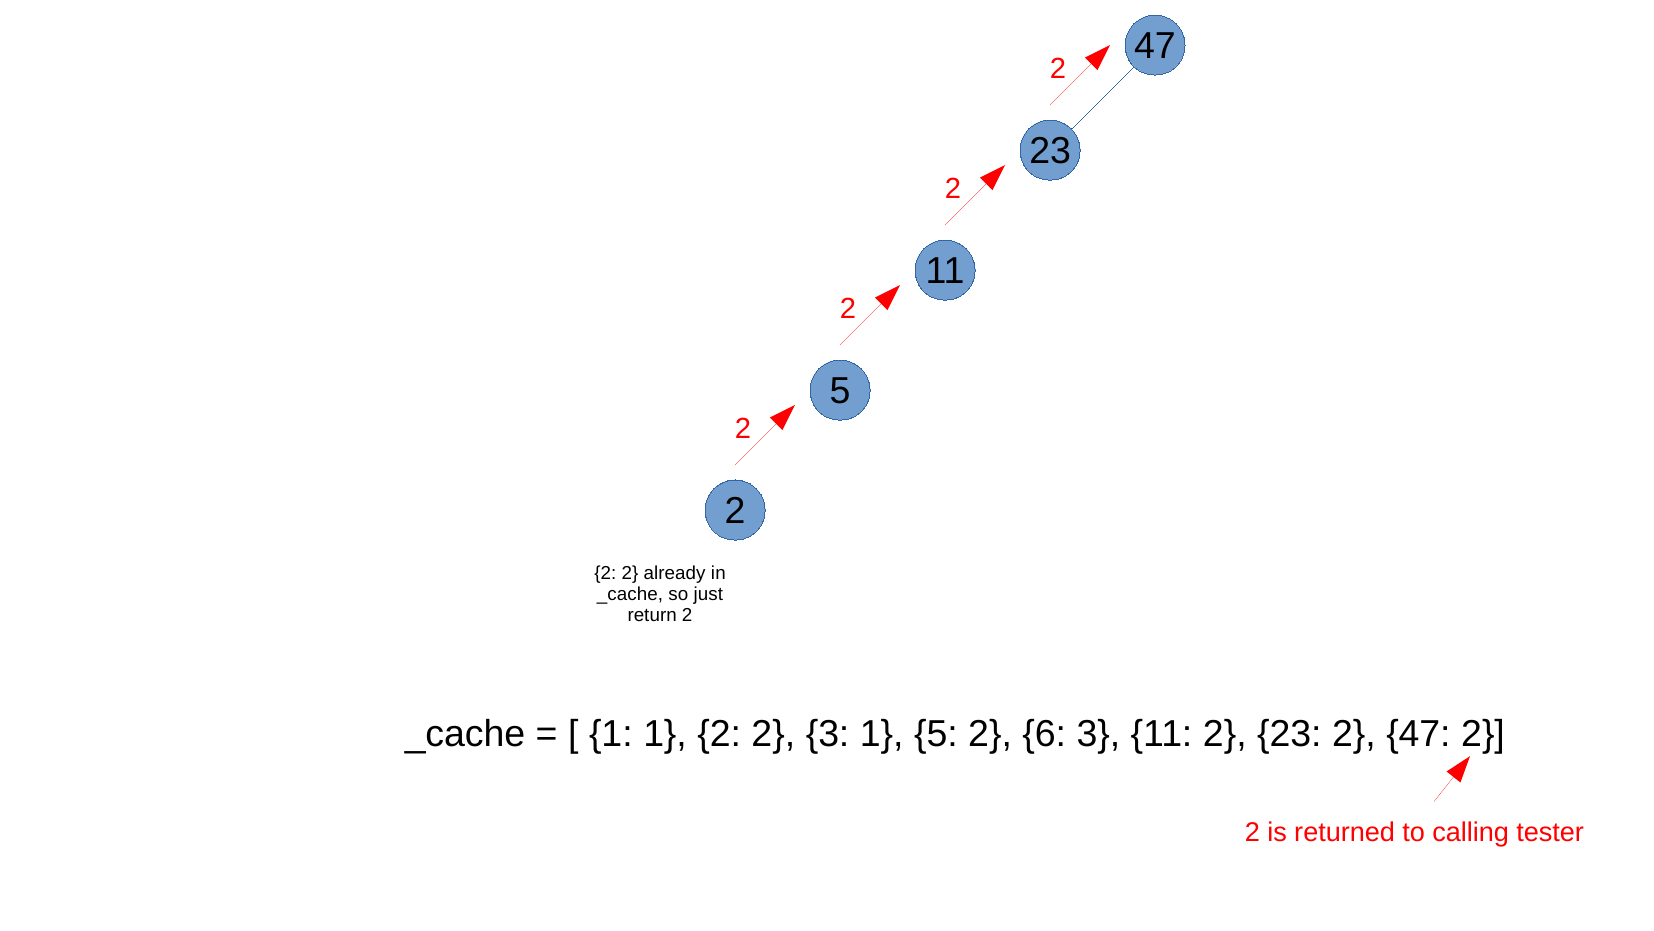

47
2
23
23
2
23
11
2
23
5
2
23
2
{2: 2} already in _cache, so just return 2
_cache = [ {1: 1}, {2: 2}, {3: 1}, {5: 2}, {6: 3}, {11: 2}, {23: 2}, {47: 2}]
2 is returned to calling tester